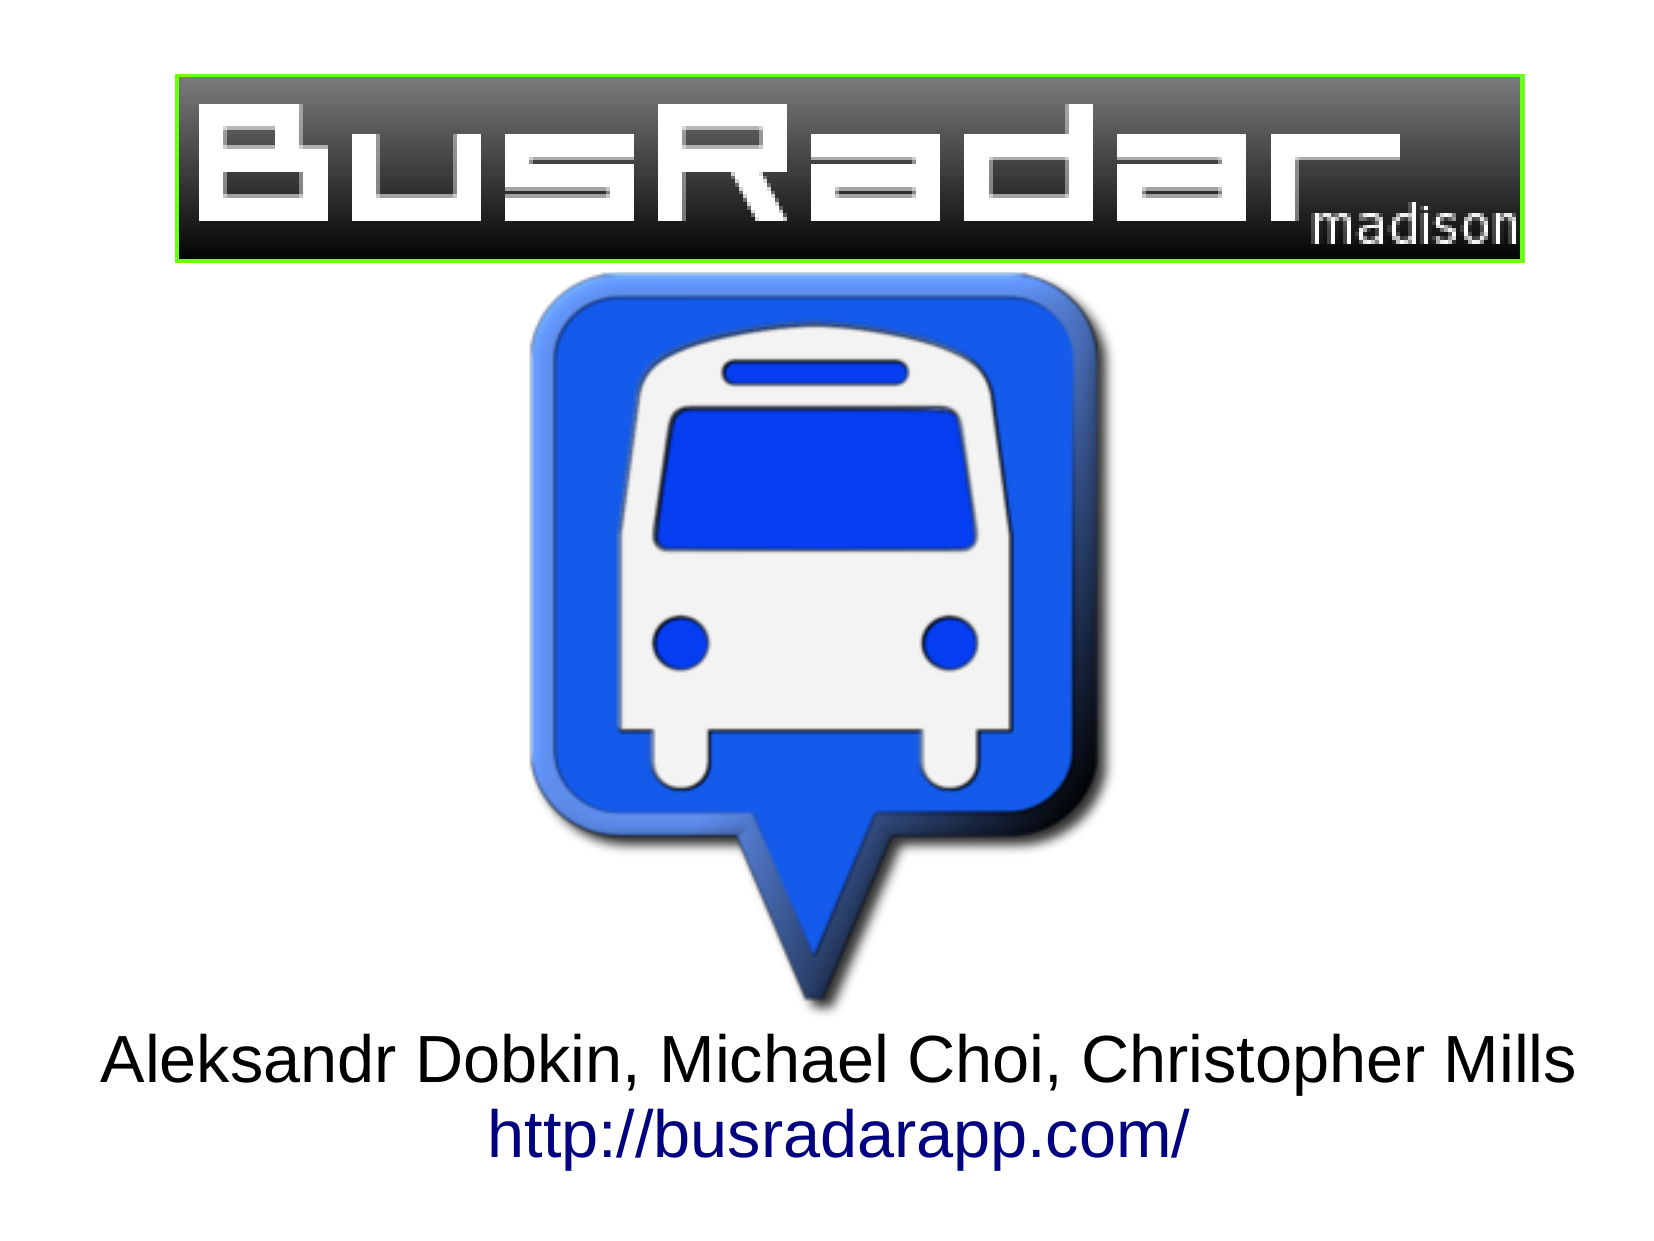

BusRadar
#
Aleksandr Dobkin, Michael Choi, Christopher Mills
http://busradarapp.com/